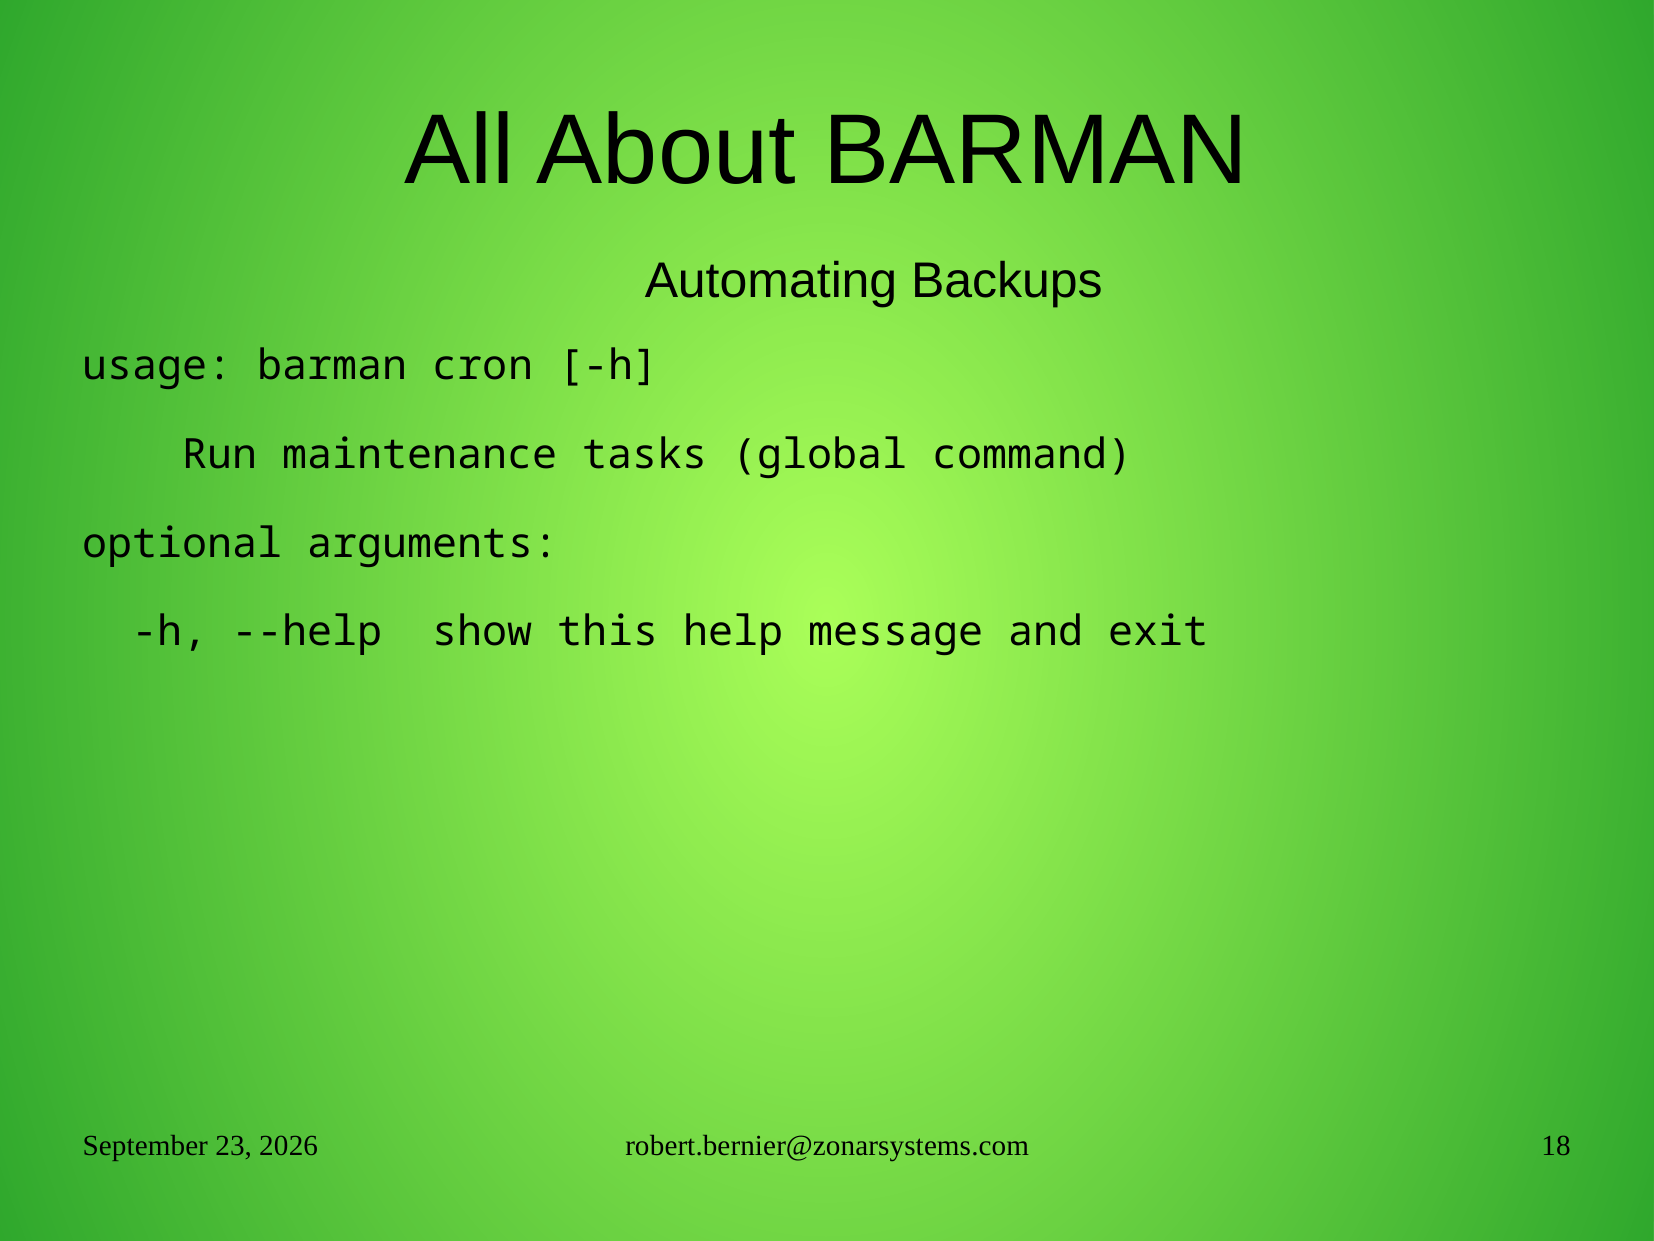

# All About BARMAN
Automating Backups
usage: barman cron [-h]
 Run maintenance tasks (global command)
optional arguments:
 -h, --help show this help message and exit
robert.bernier@zonarsystems.com
18